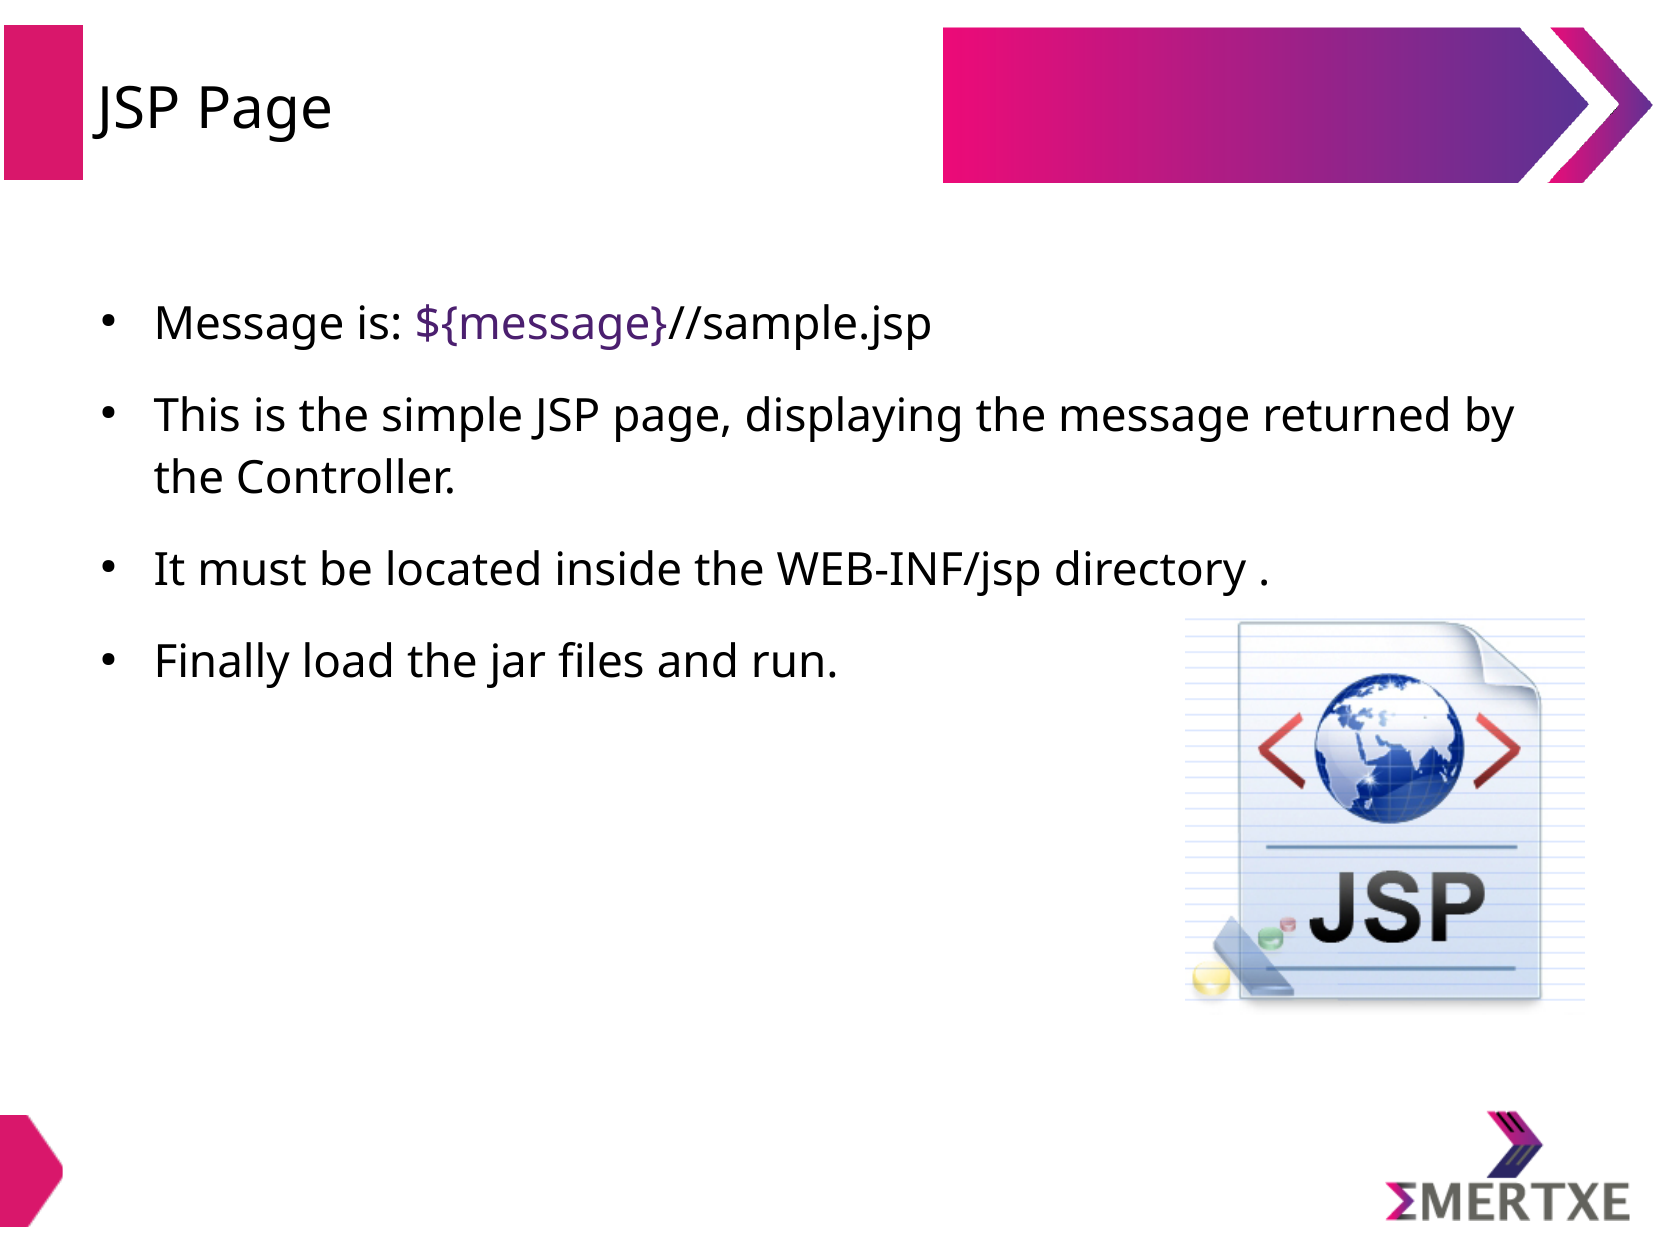

# JSP Page
Message is: ${message}//sample.jsp
This is the simple JSP page, displaying the message returned by the Controller.
It must be located inside the WEB-INF/jsp directory .
Finally load the jar files and run.